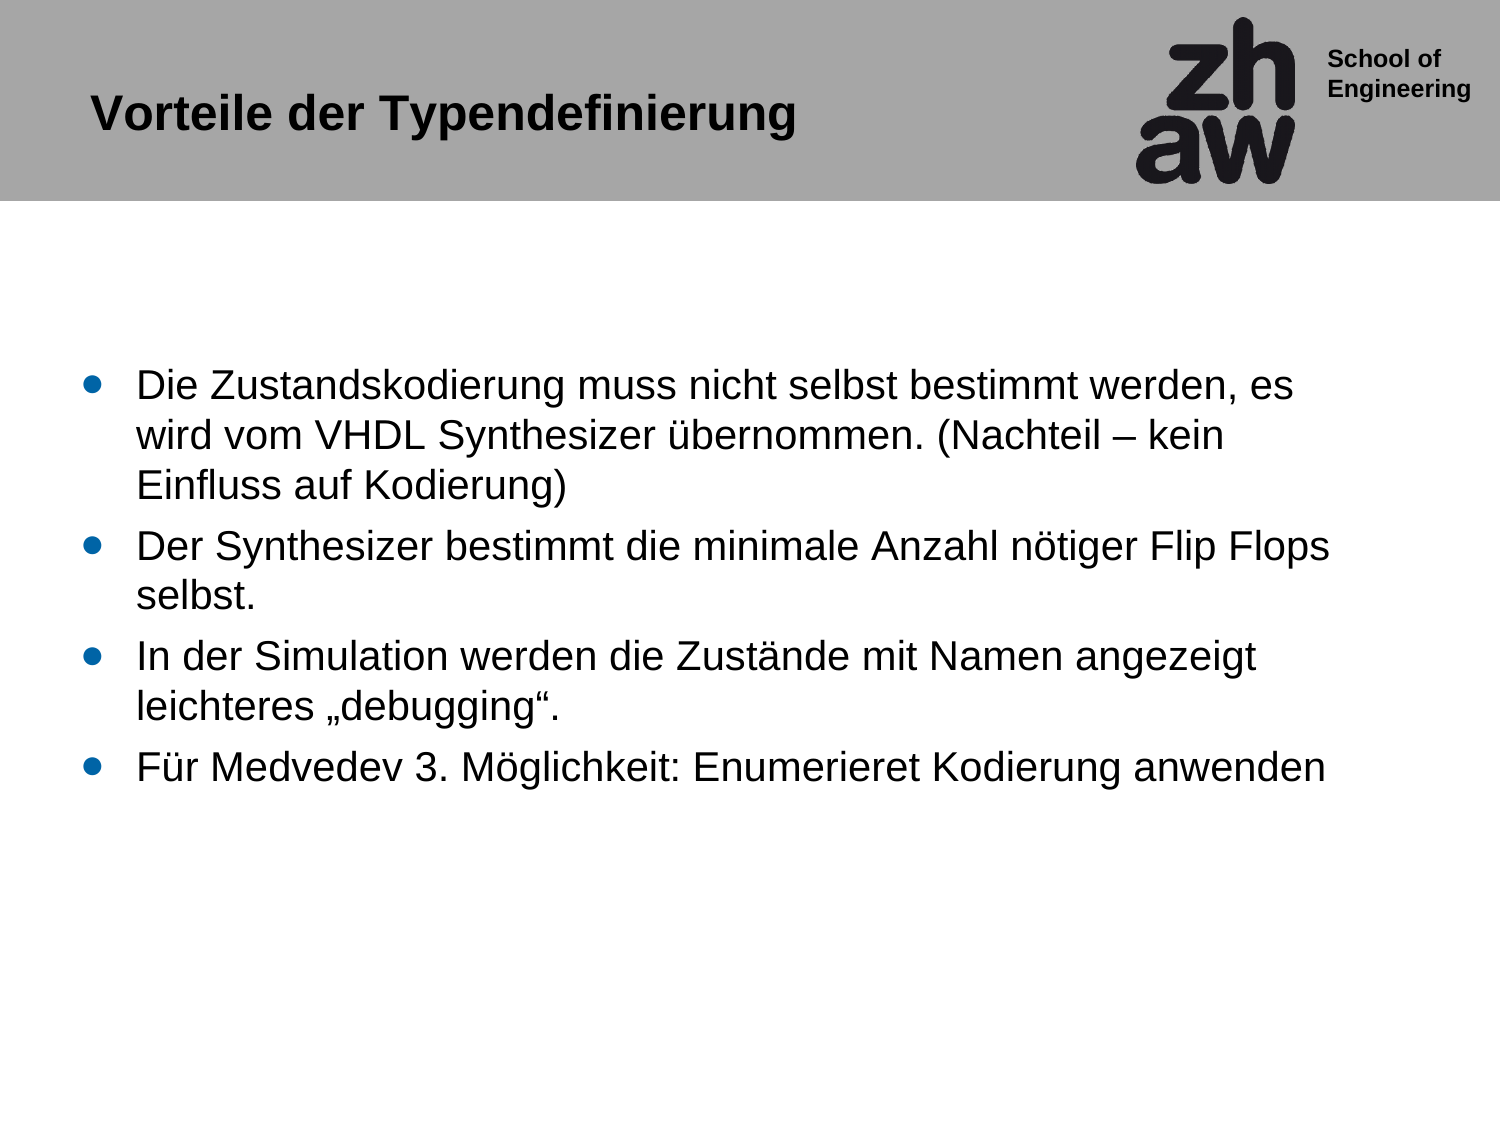

# Vorteile der Typendefinierung
Die Zustandskodierung muss nicht selbst bestimmt werden, es wird vom VHDL Synthesizer übernommen. (Nachteil – kein Einfluss auf Kodierung)
Der Synthesizer bestimmt die minimale Anzahl nötiger Flip Flops selbst.
In der Simulation werden die Zustände mit Namen angezeigt leichteres „debugging“.
Für Medvedev 3. Möglichkeit: Enumerieret Kodierung anwenden